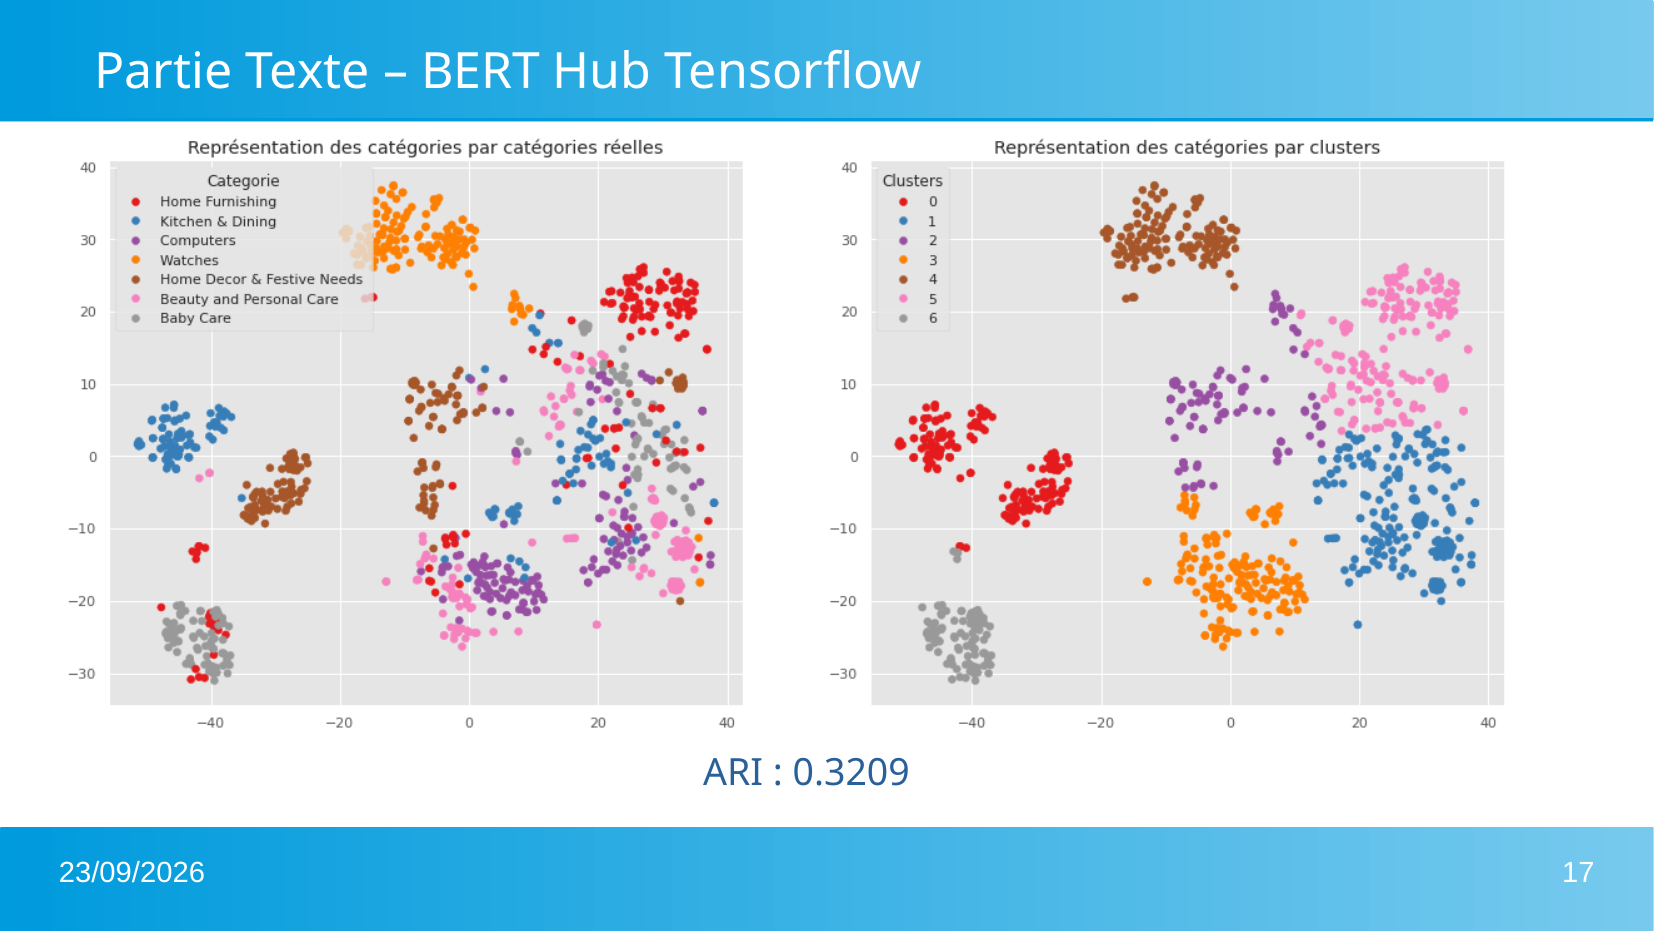

# Partie Texte – BERT Hub Tensorflow
ARI : 0.3209
17